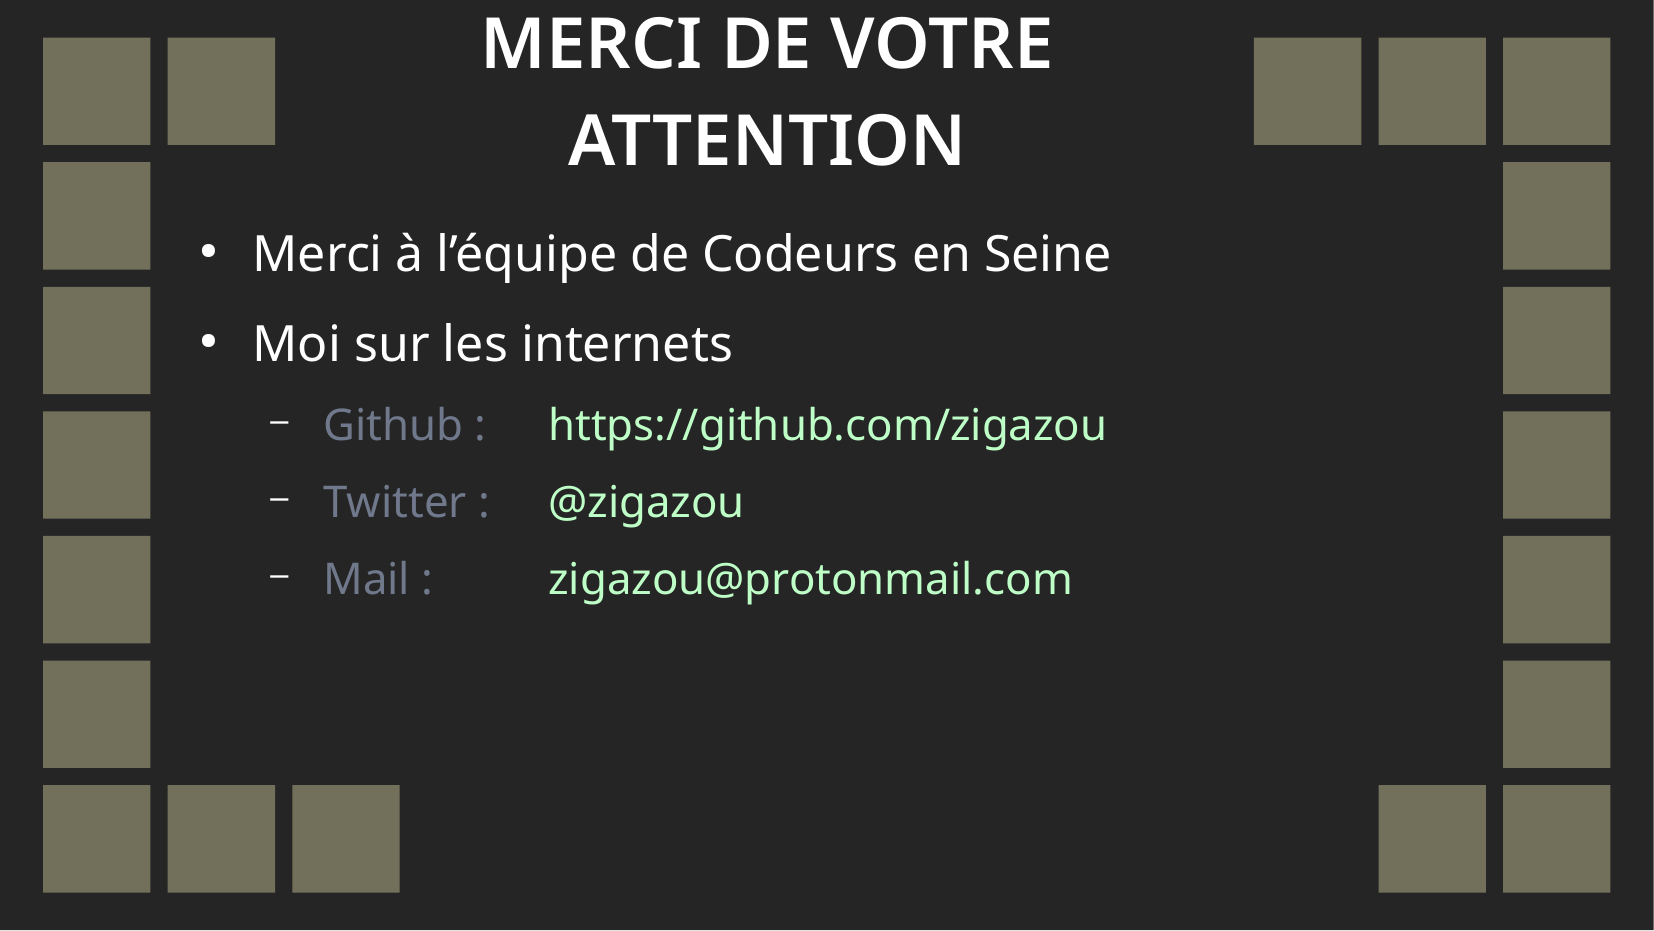

# Merci de votre attention
Merci à l’équipe de Codeurs en Seine
Moi sur les internets
Github :	https://github.com/zigazou
Twitter :	@zigazou
Mail :		zigazou@protonmail.com